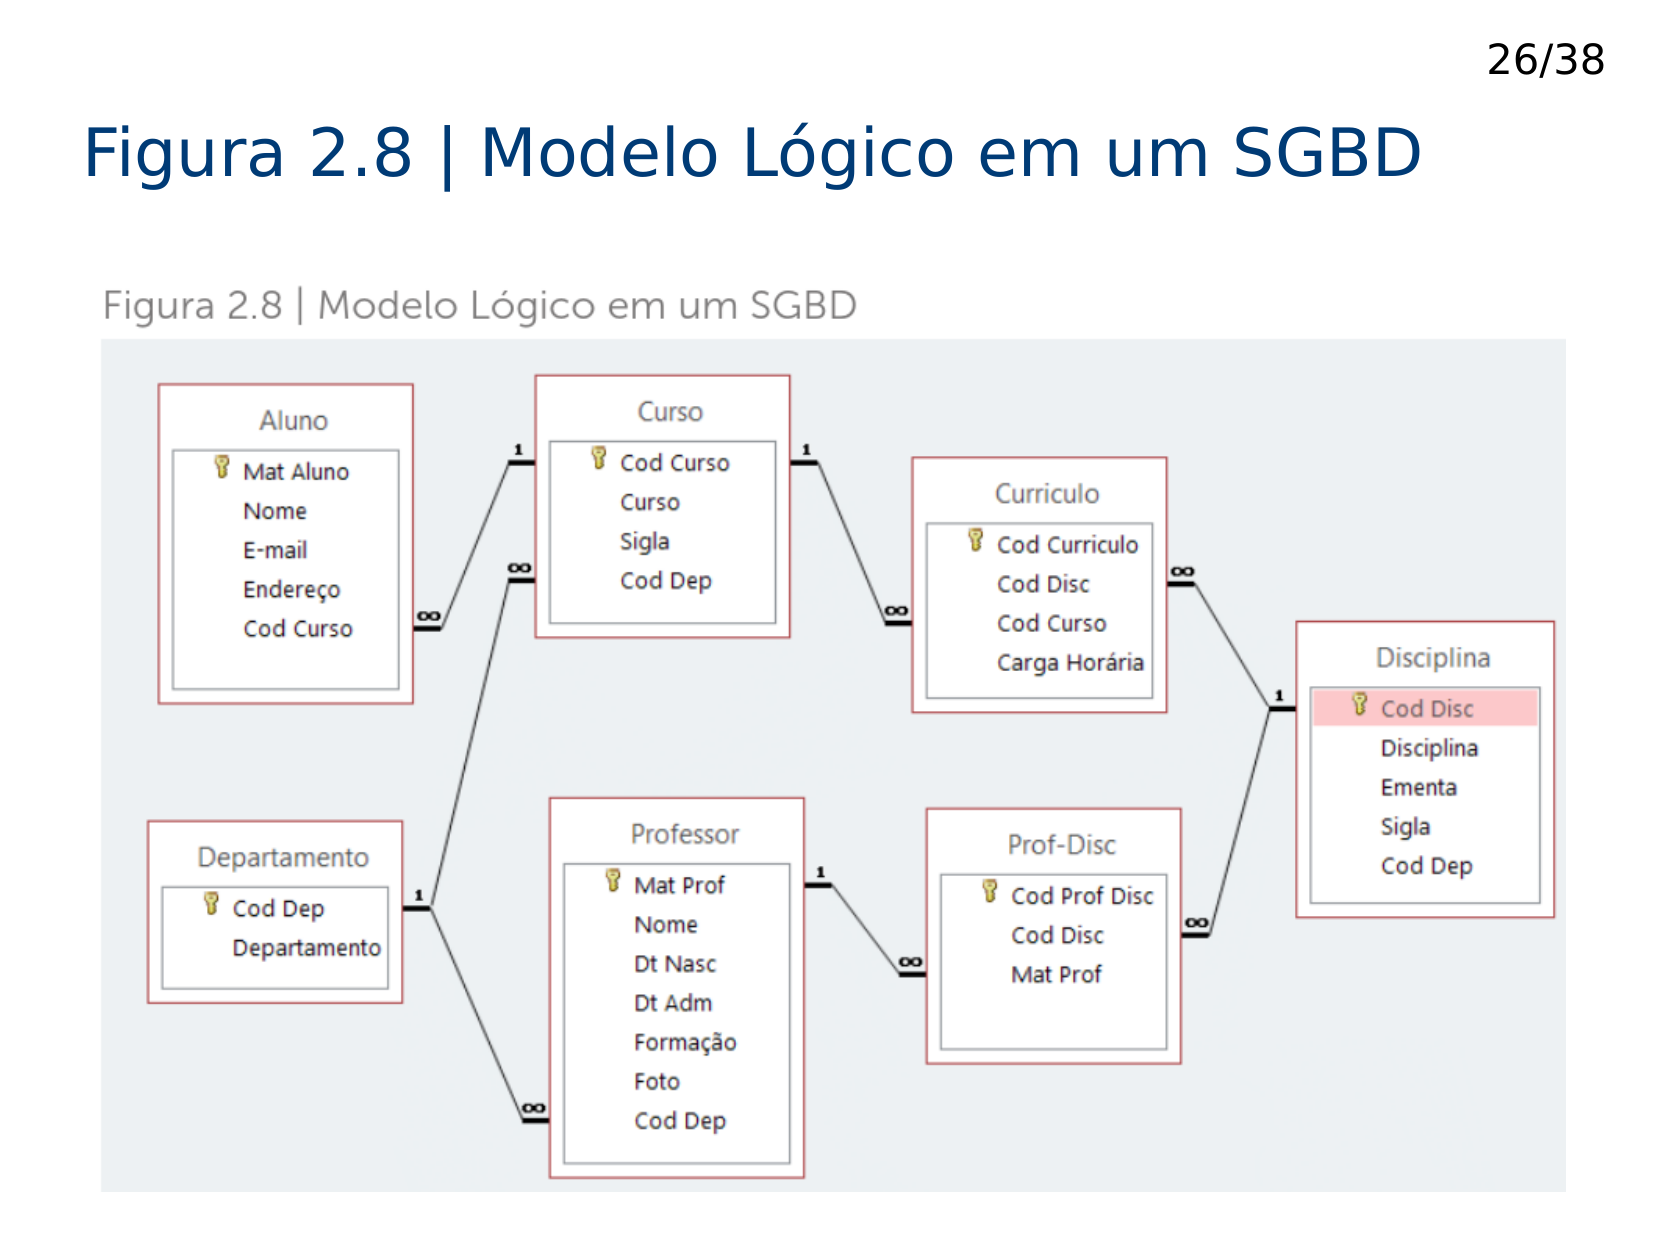

26
# Figura 2.8 | Modelo Lógico em um SGBD